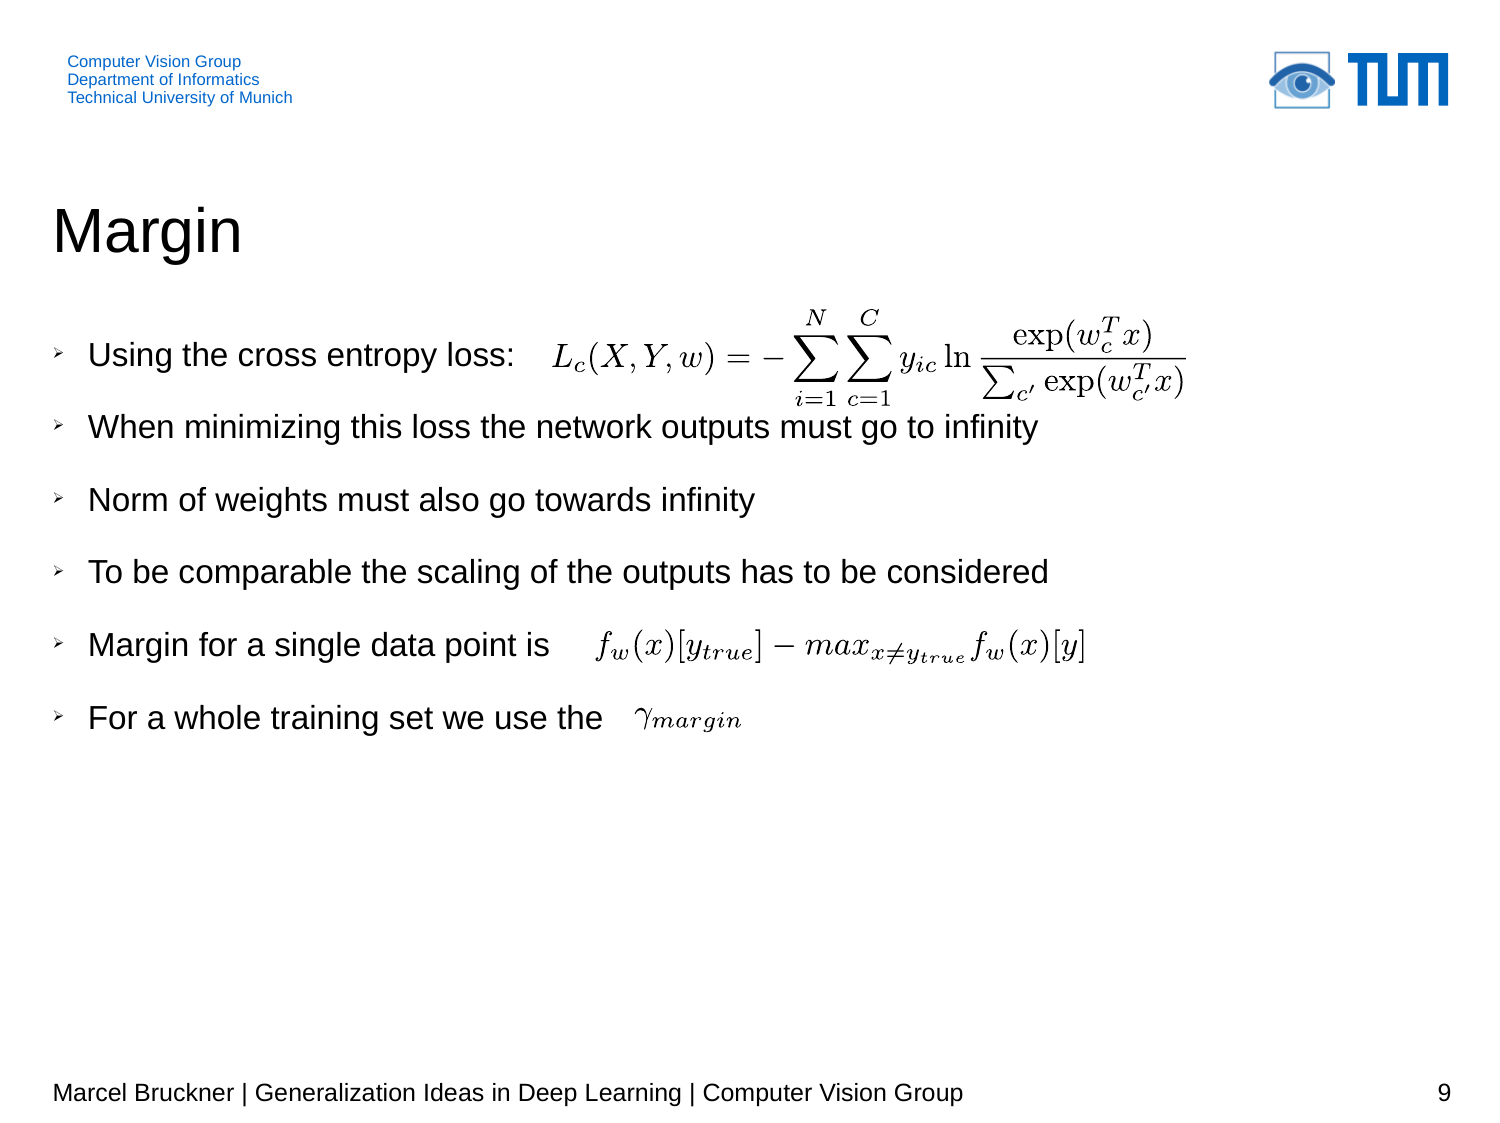

# Margin
Using the cross entropy loss:
When minimizing this loss the network outputs must go to infinity
Norm of weights must also go towards infinity
To be comparable the scaling of the outputs has to be considered
Margin for a single data point is
For a whole training set we use the
Marcel Bruckner | Generalization Ideas in Deep Learning | Computer Vision Group
9